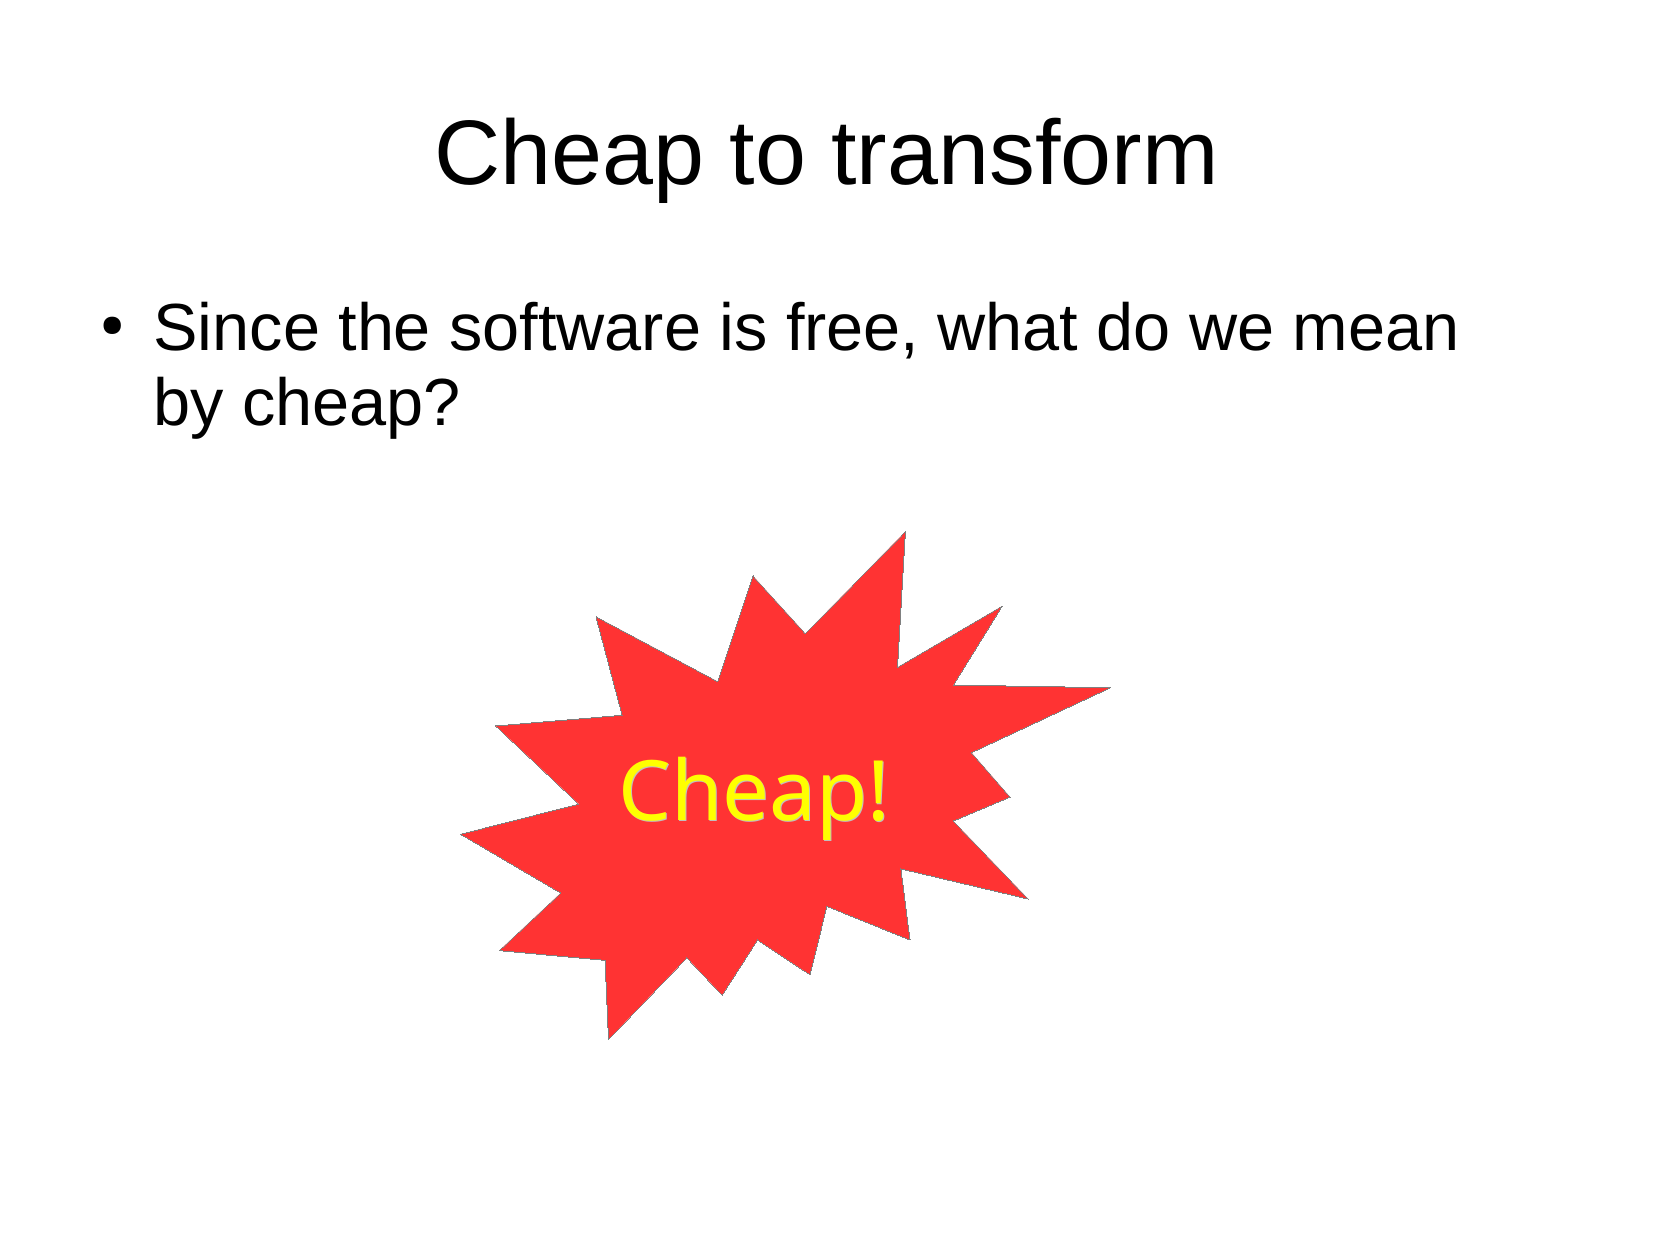

# Cheap to transform
Since the software is free, what do we mean by cheap?
Cheap!